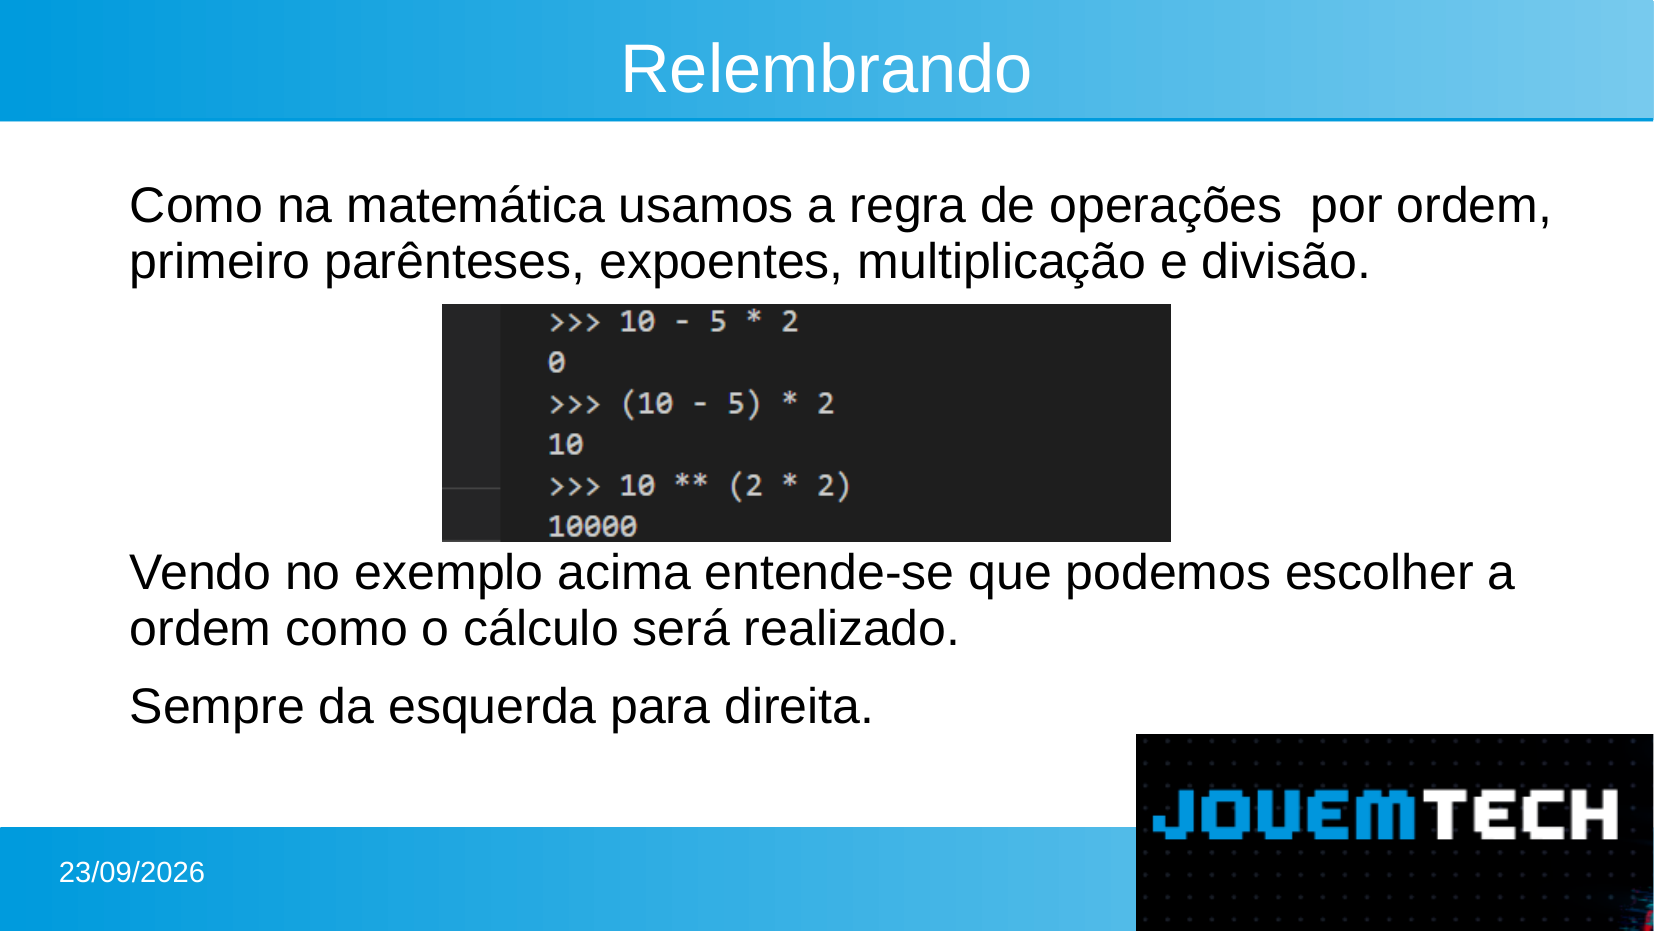

# Relembrando
Como na matemática usamos a regra de operações por ordem, primeiro parênteses, expoentes, multiplicação e divisão.
Vendo no exemplo acima entende-se que podemos escolher a ordem como o cálculo será realizado.
Sempre da esquerda para direita.
3